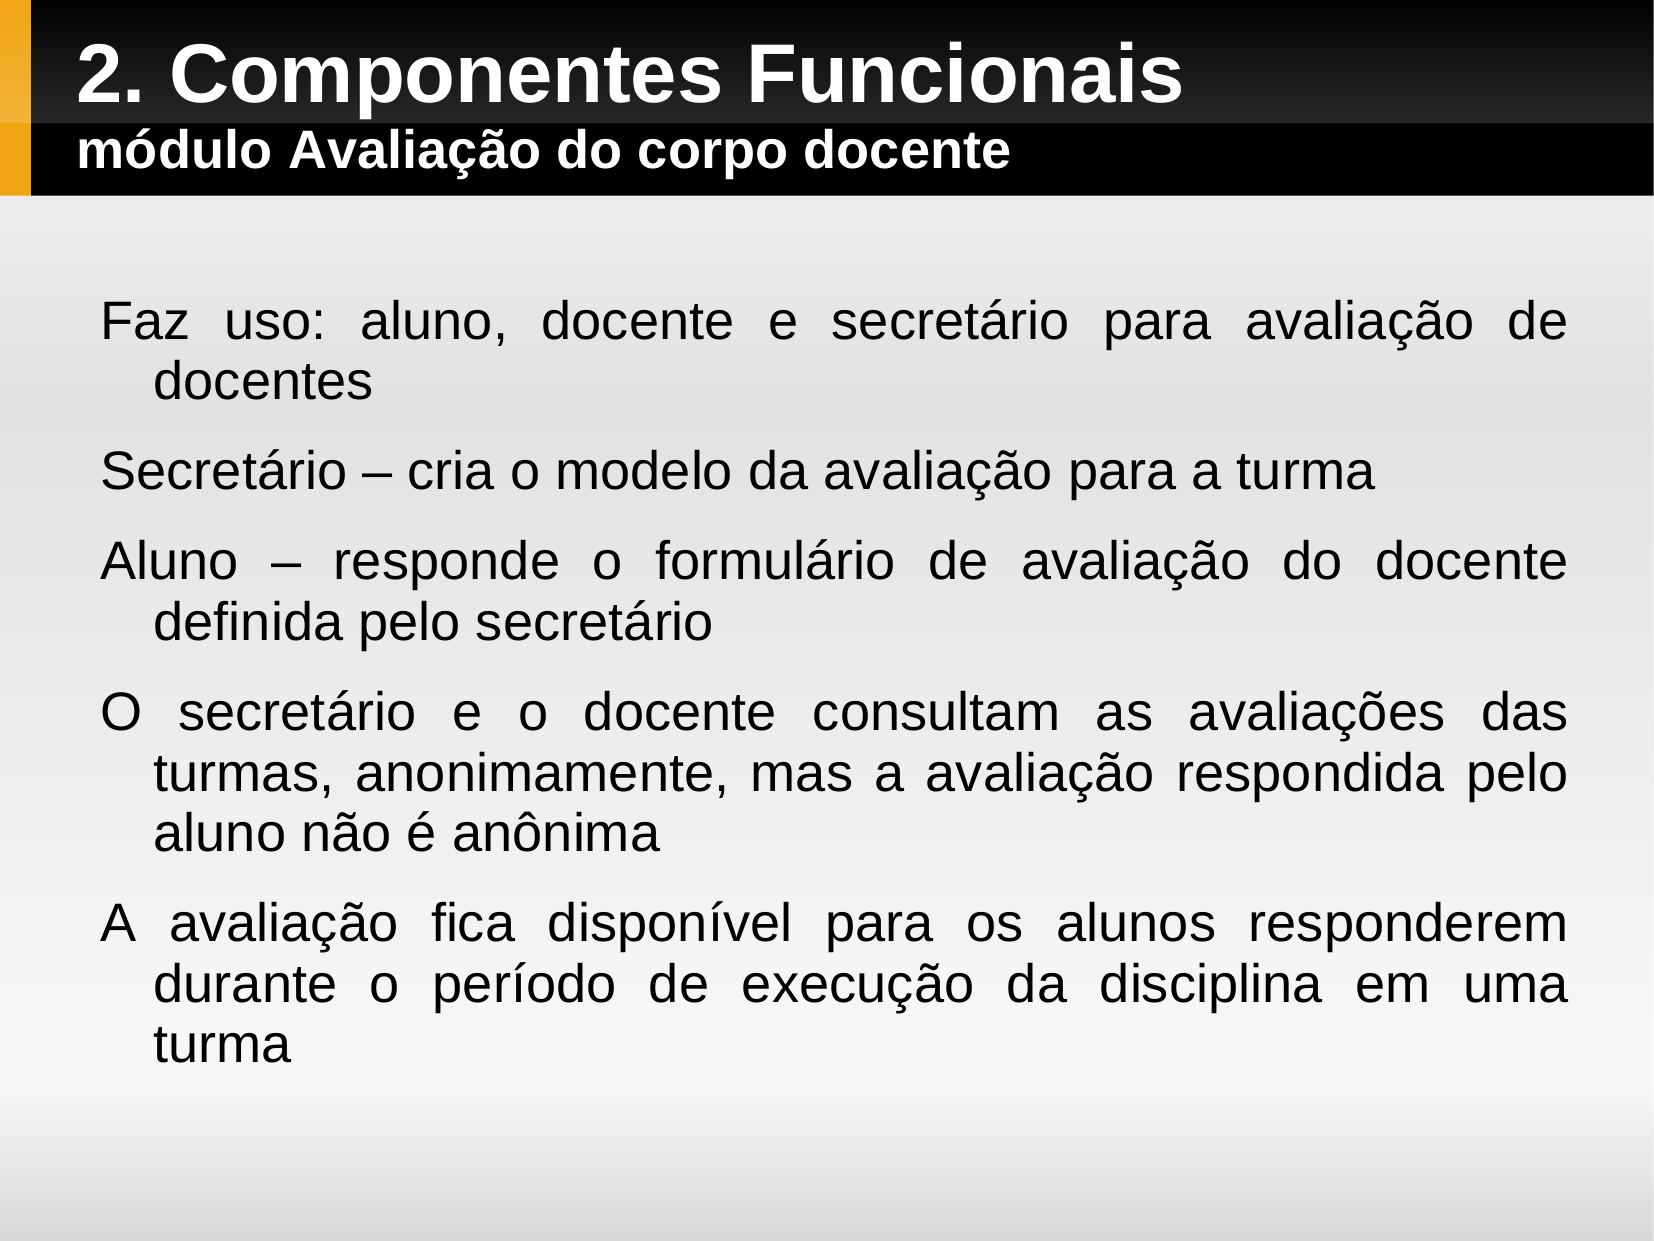

# 2. Componentes Funcionais módulo Avaliação do corpo docente
Faz uso: aluno, docente e secretário para avaliação de docentes
Secretário – cria o modelo da avaliação para a turma
Aluno – responde o formulário de avaliação do docente definida pelo secretário
O secretário e o docente consultam as avaliações das turmas, anonimamente, mas a avaliação respondida pelo aluno não é anônima
A avaliação fica disponível para os alunos responderem durante o período de execução da disciplina em uma turma